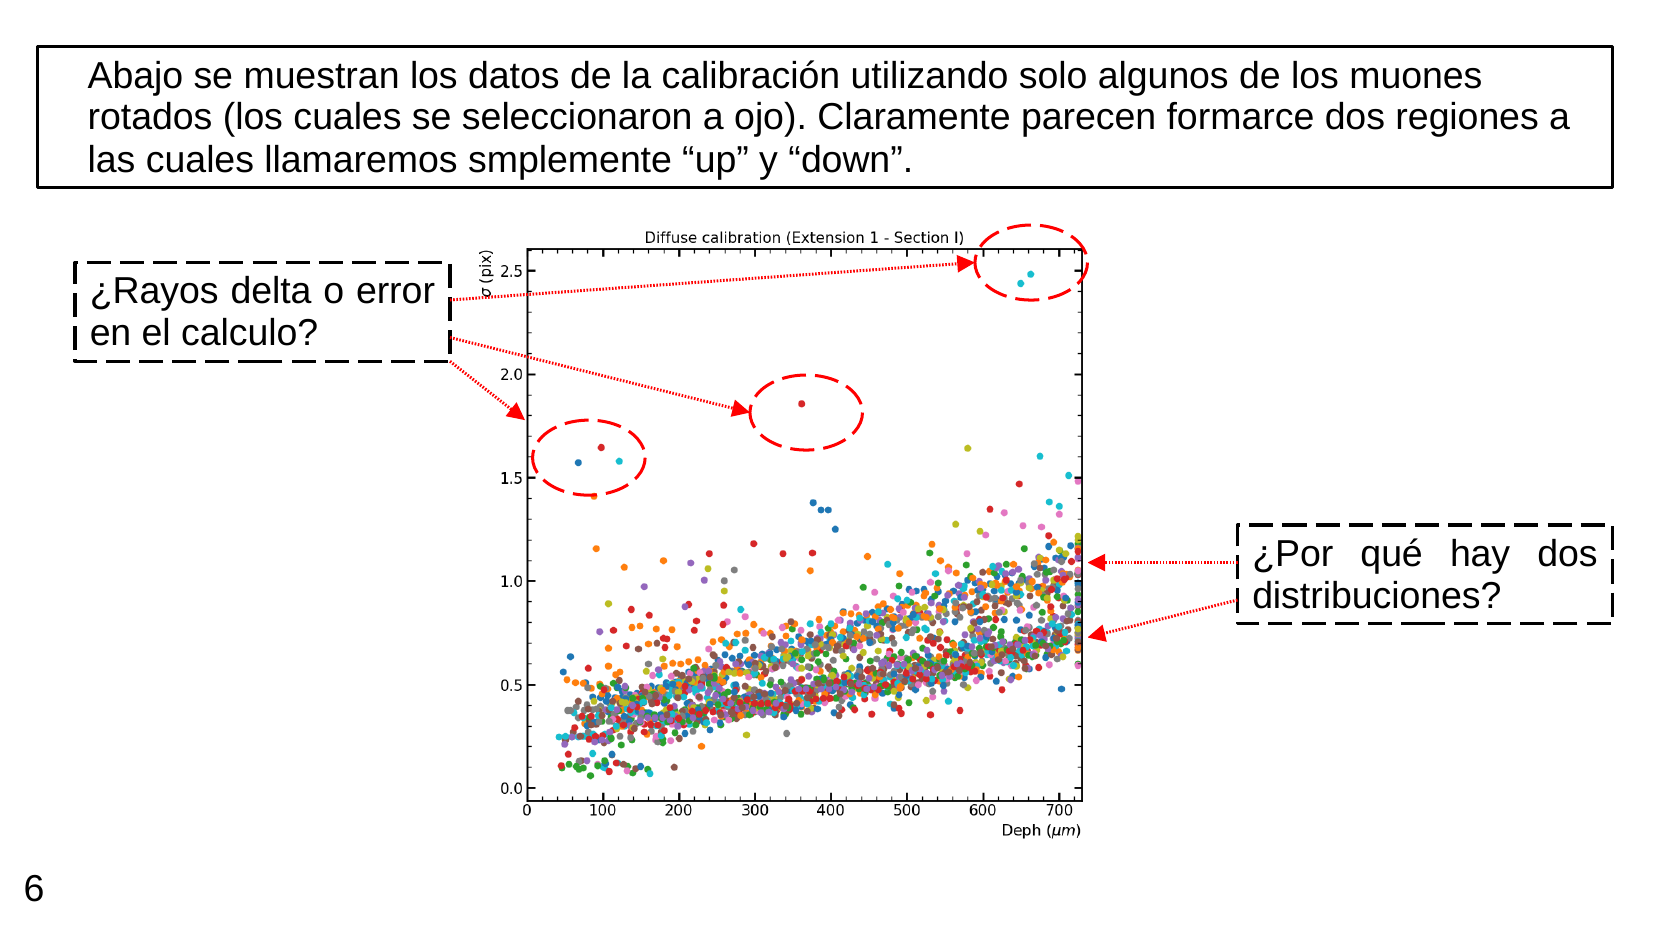

Abajo se muestran los datos de la calibración utilizando solo algunos de los muones rotados (los cuales se seleccionaron a ojo). Claramente parecen formarce dos regiones a las cuales llamaremos smplemente “up” y “down”.
​¿Rayos delta o error en el calculo?
¿Por qué hay dos distribuciones?